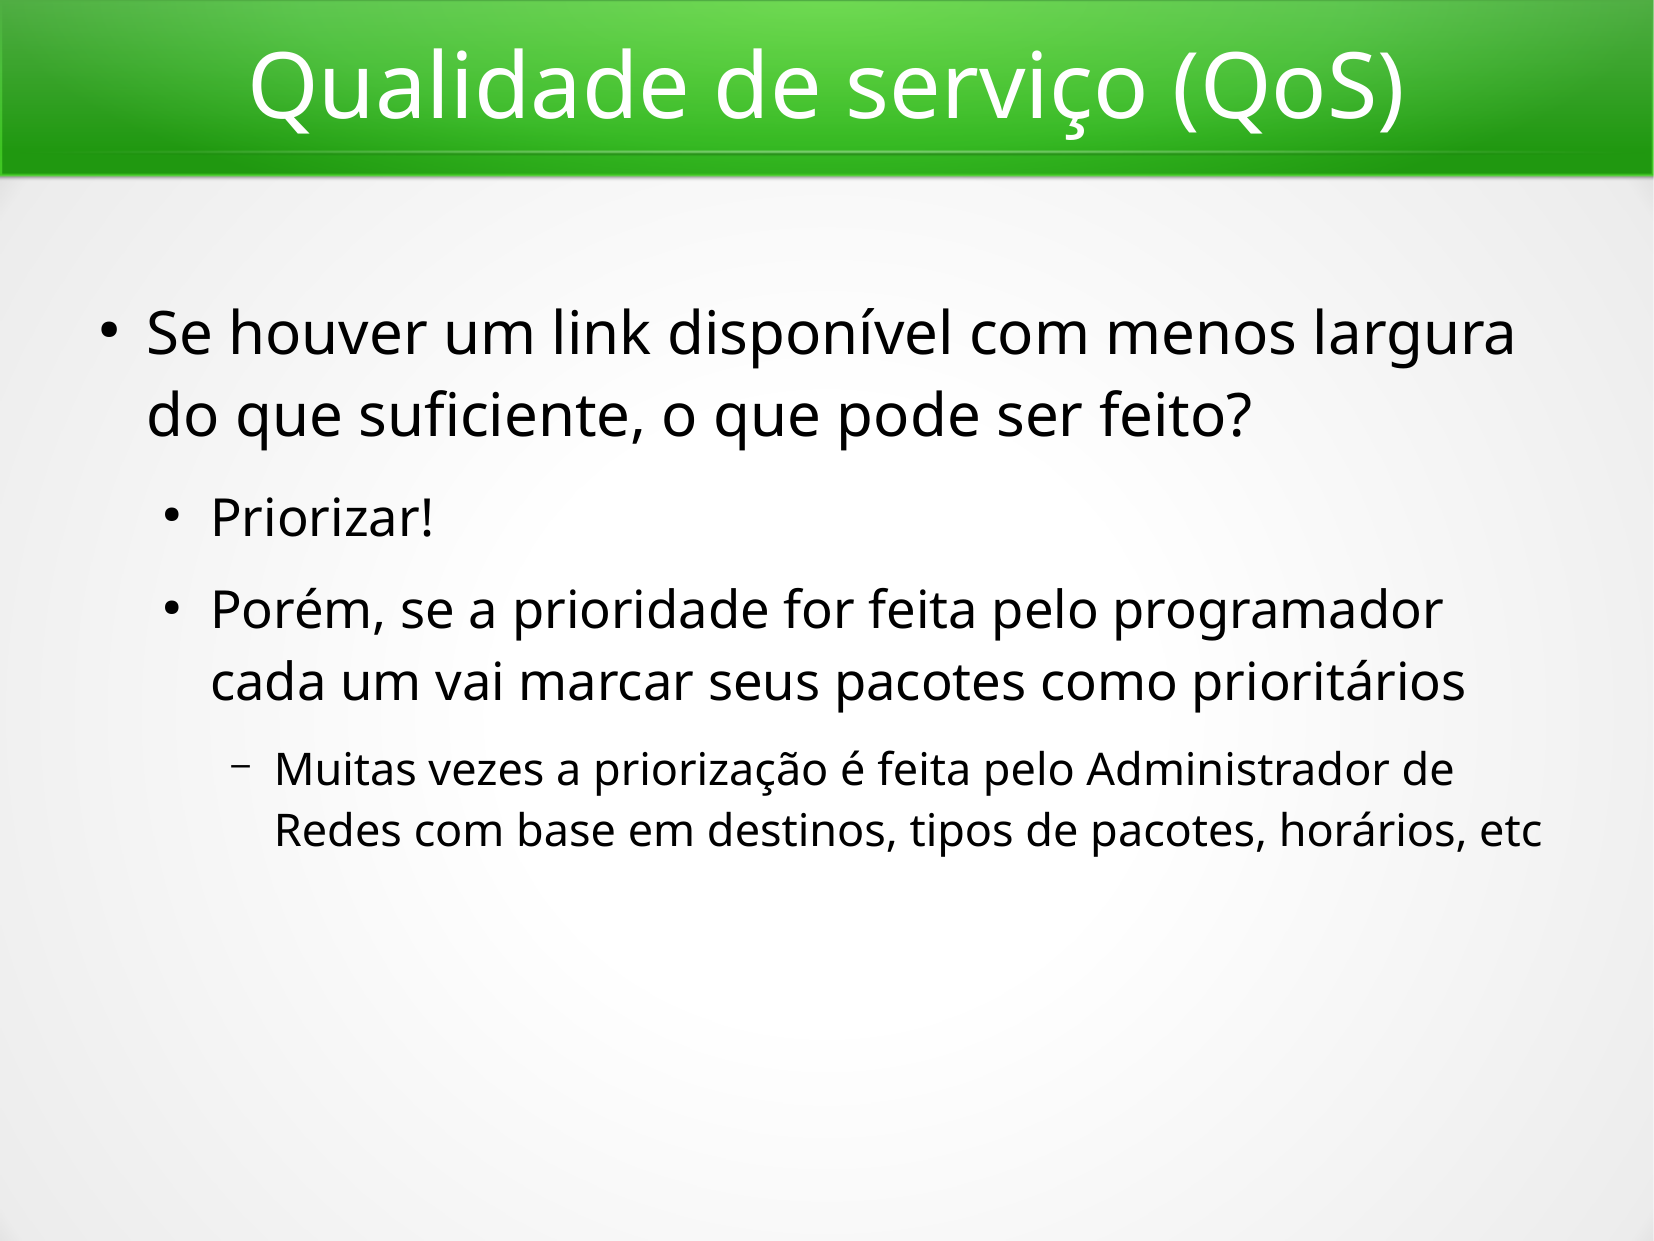

# Qualidade de serviço (QoS)
Se houver um link disponível com menos largura do que suficiente, o que pode ser feito?
Priorizar!
Porém, se a prioridade for feita pelo programador cada um vai marcar seus pacotes como prioritários
Muitas vezes a priorização é feita pelo Administrador de Redes com base em destinos, tipos de pacotes, horários, etc